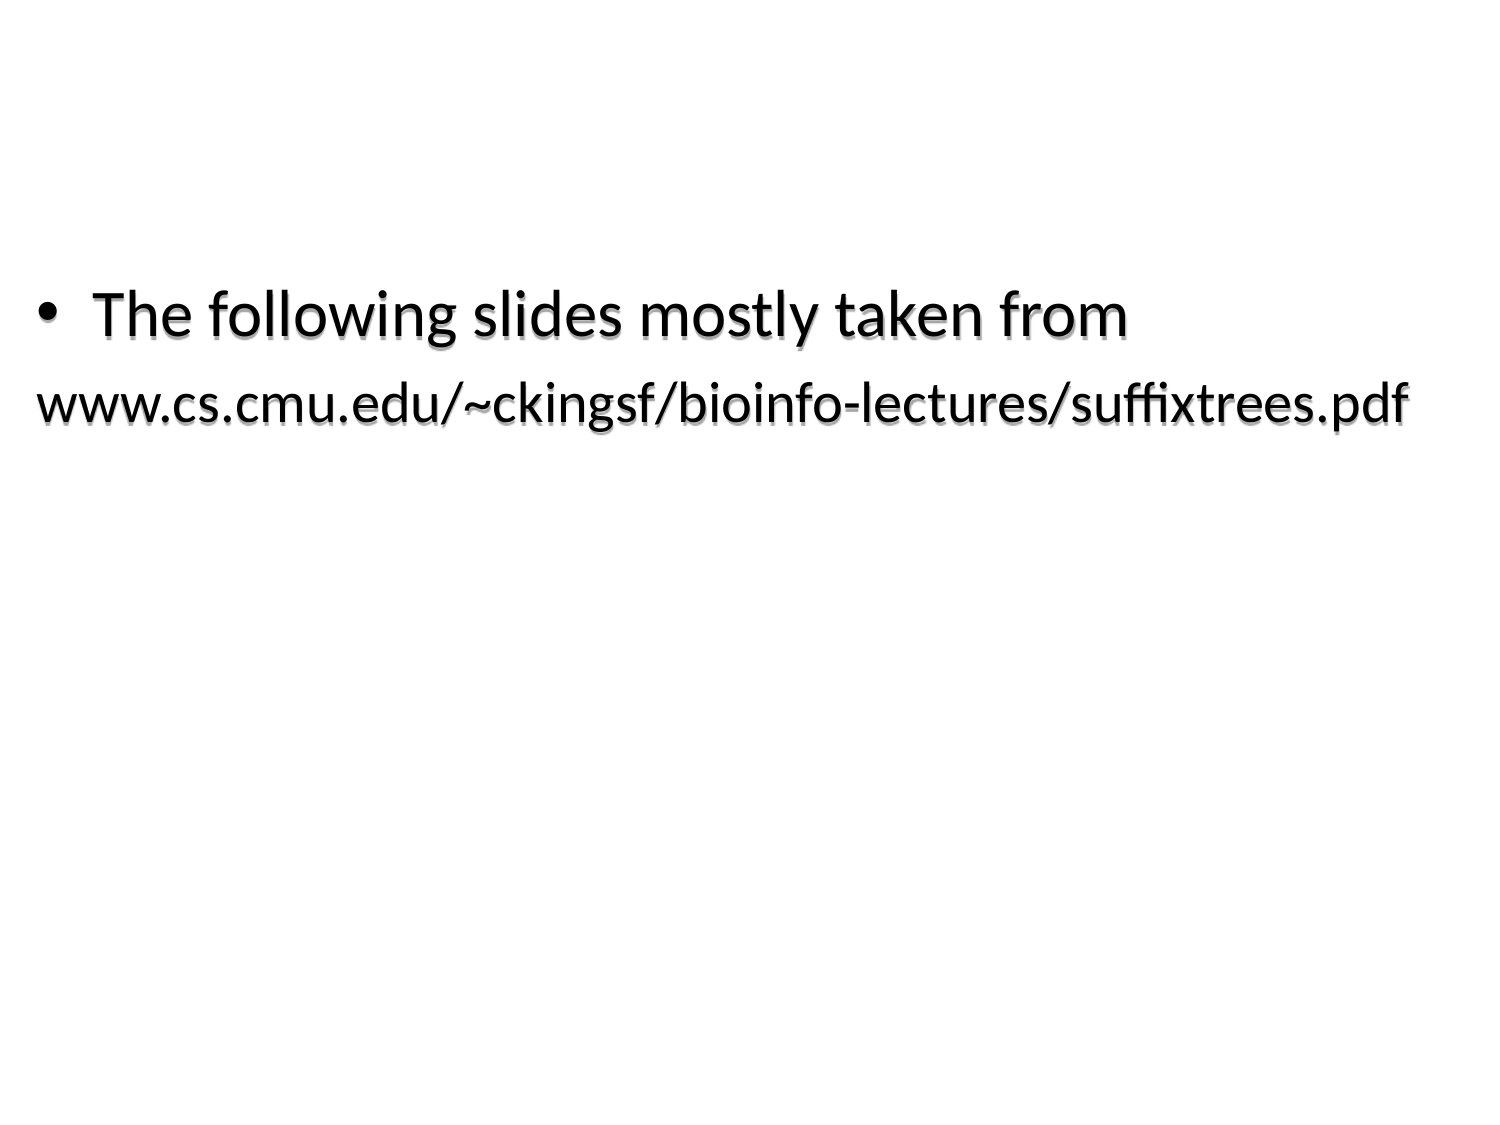

#
The following slides mostly taken from
www.cs.cmu.edu/~ckingsf/bioinfo-lectures/suffixtrees.pdf